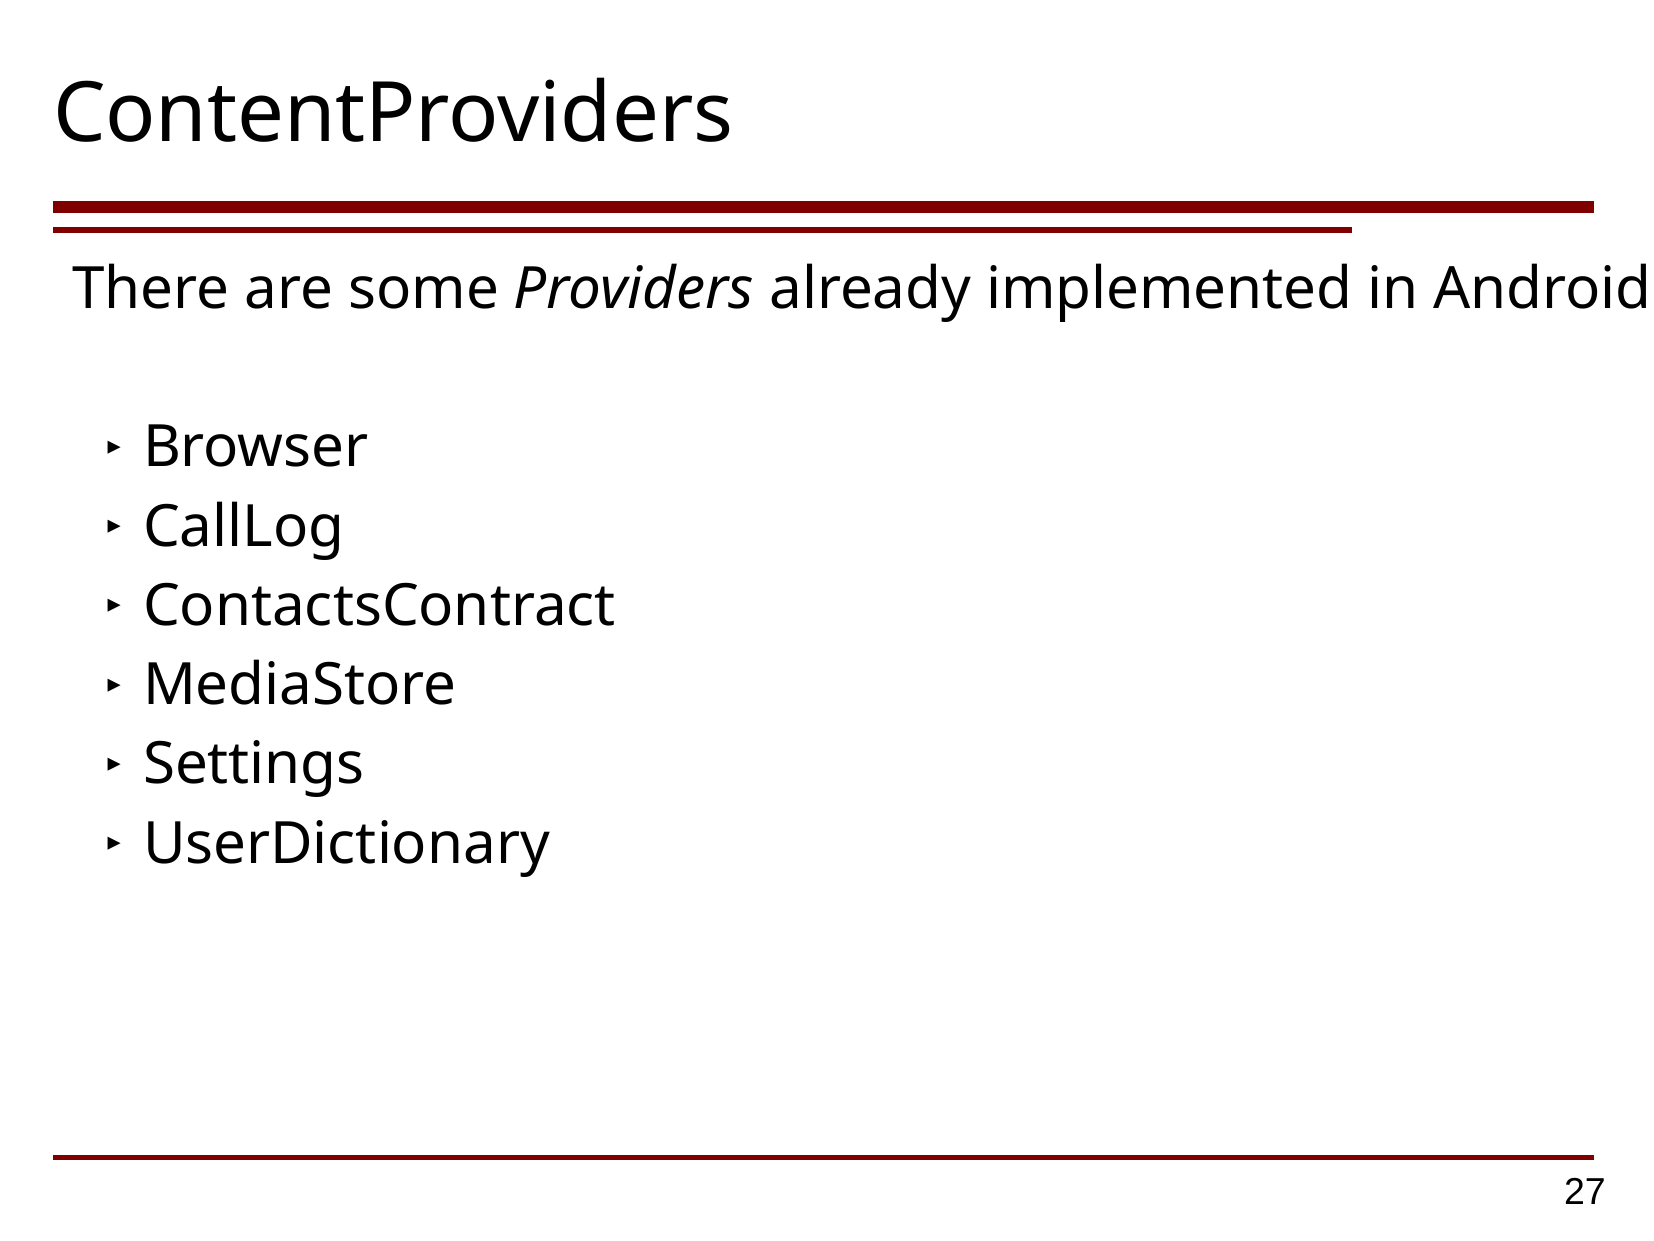

# ContentProviders
There are some Providers already implemented in Android
Browser
CallLog
ContactsContract
MediaStore
Settings
UserDictionary